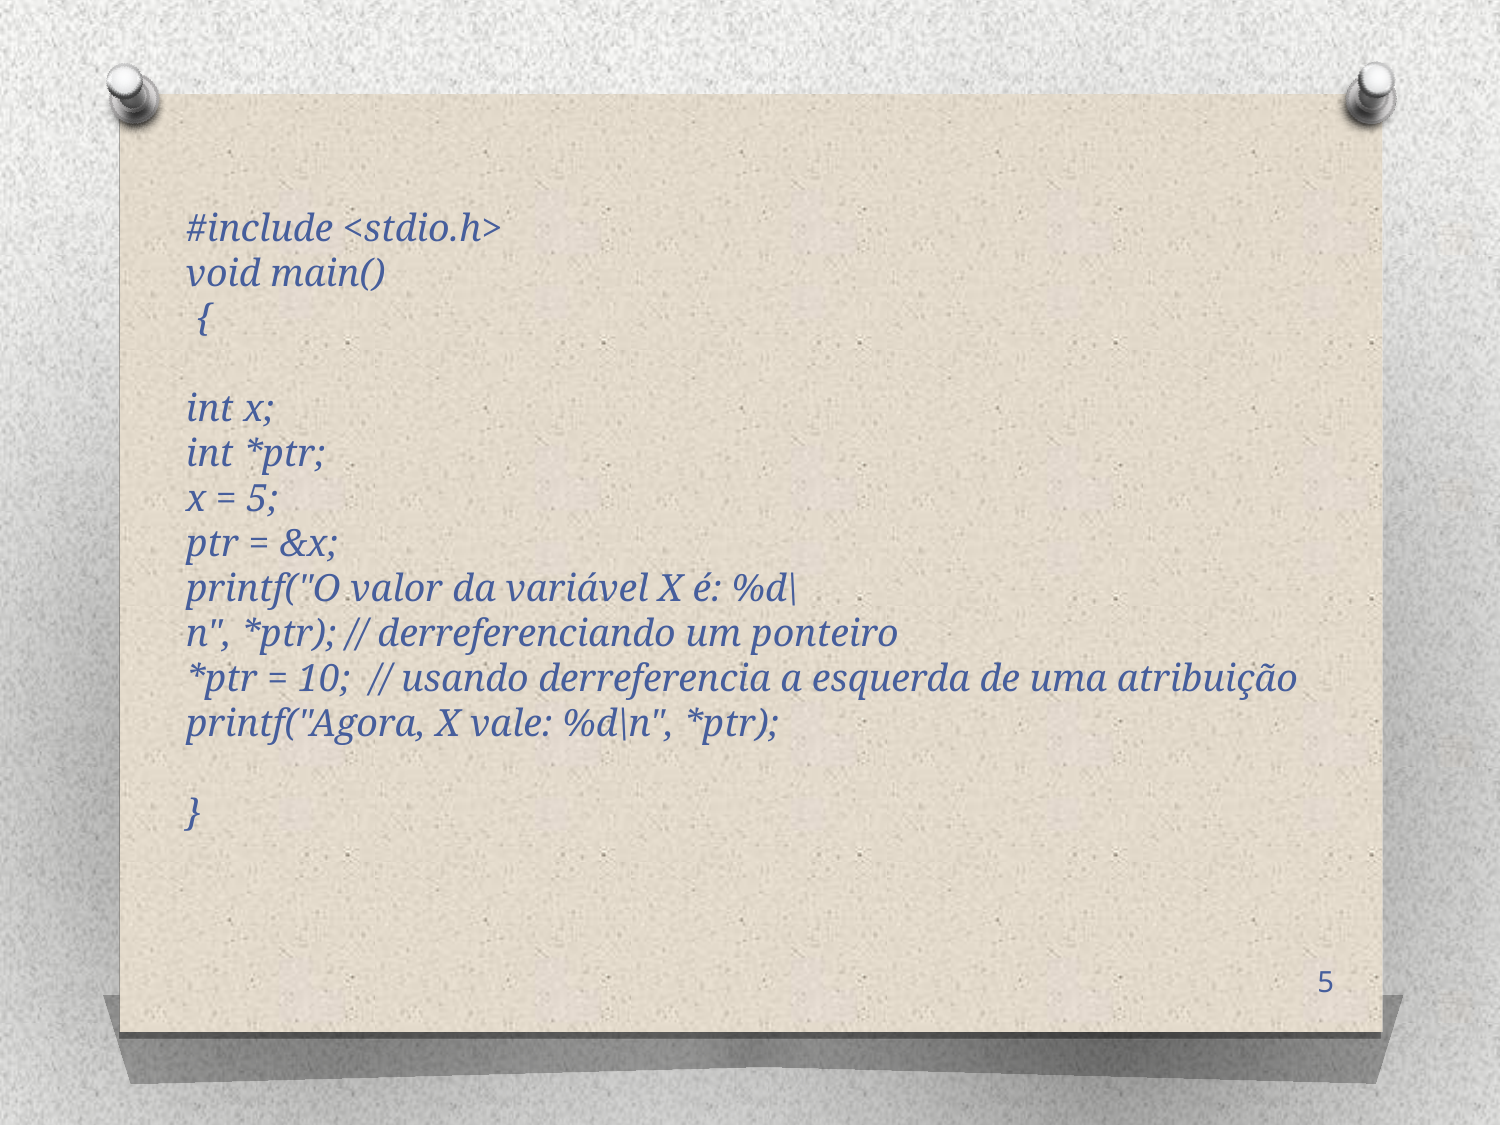

#include <stdio.h>
void main()
 {
int x;
int *ptr;
x = 5;
ptr = &x;
printf("O valor da variável X é: %d\n", *ptr); // derreferenciando um ponteiro
*ptr = 10;  // usando derreferencia a esquerda de uma atribuição
printf("Agora, X vale: %d\n", *ptr);
}